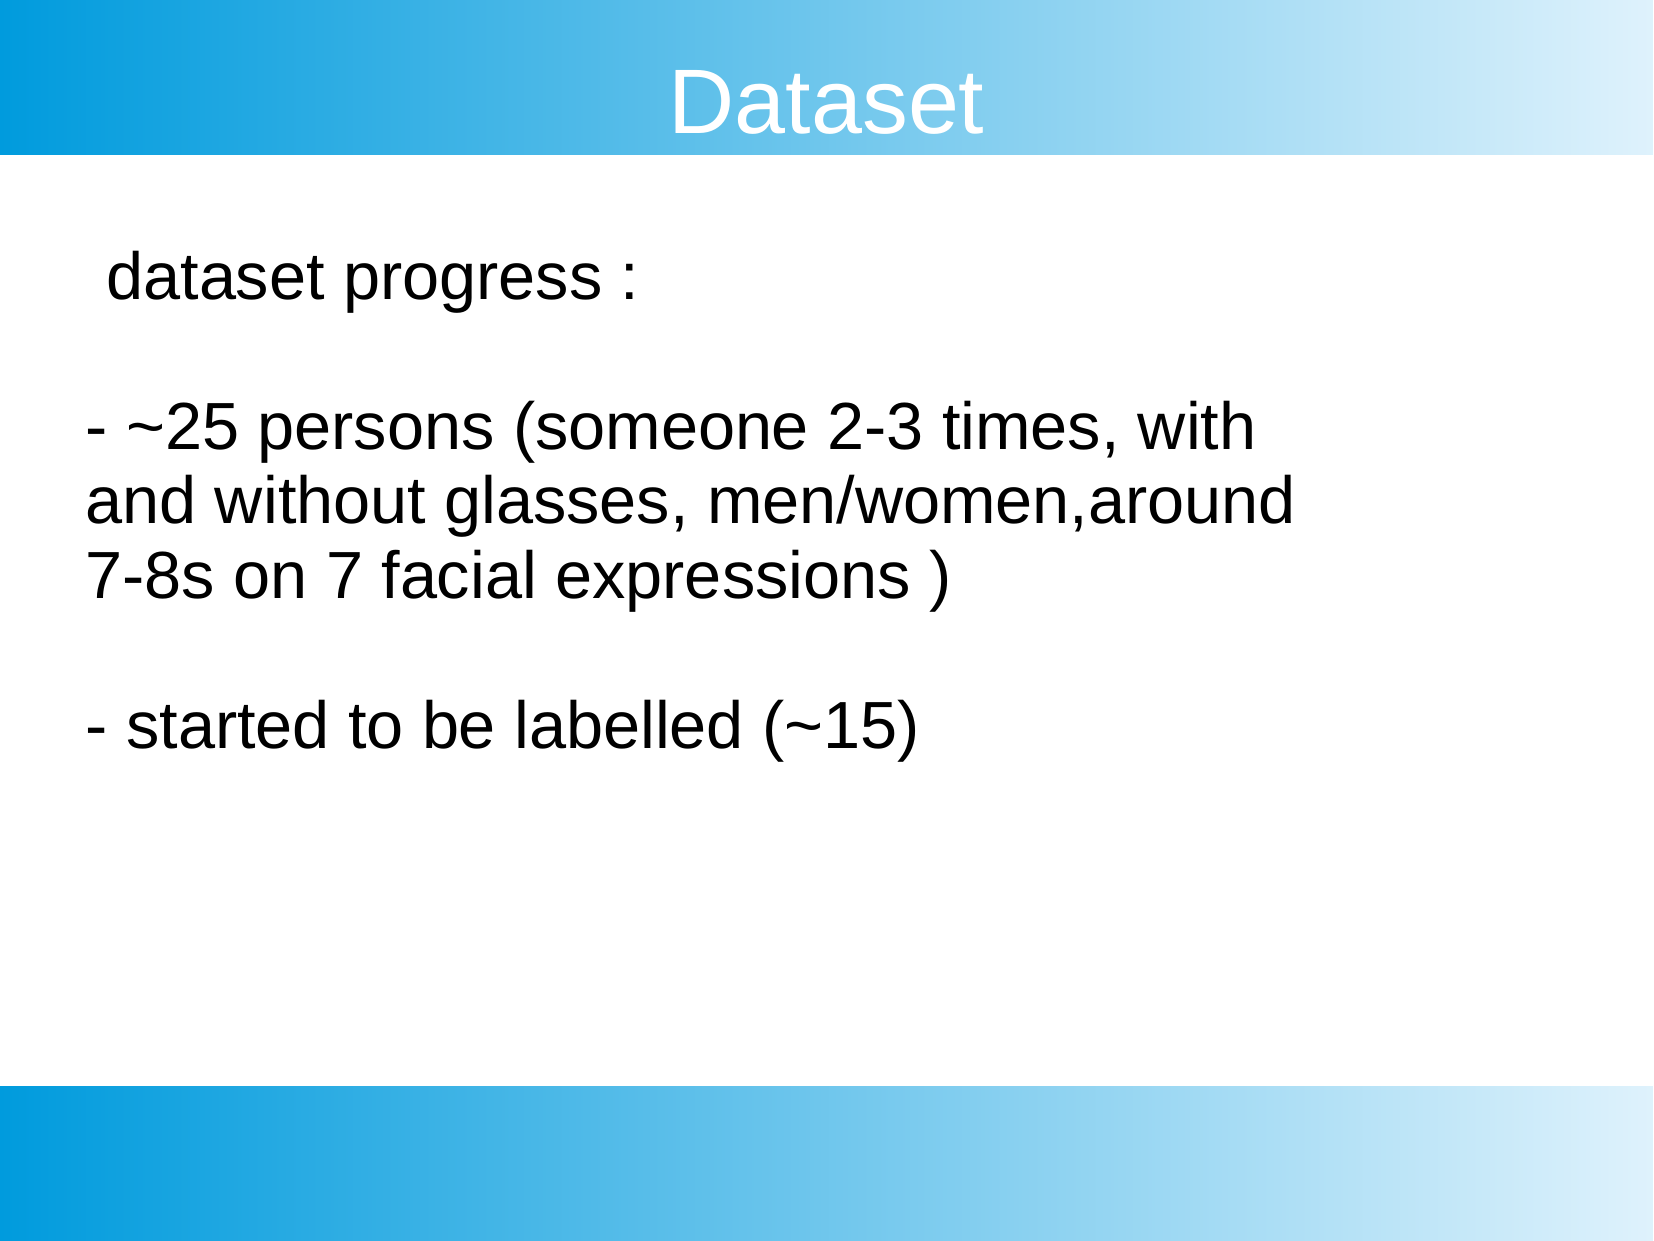

# Dataset
 dataset progress :
- ~25 persons (someone 2-3 times, with and without glasses, men/women,around 7-8s on 7 facial expressions )
- started to be labelled (~15)